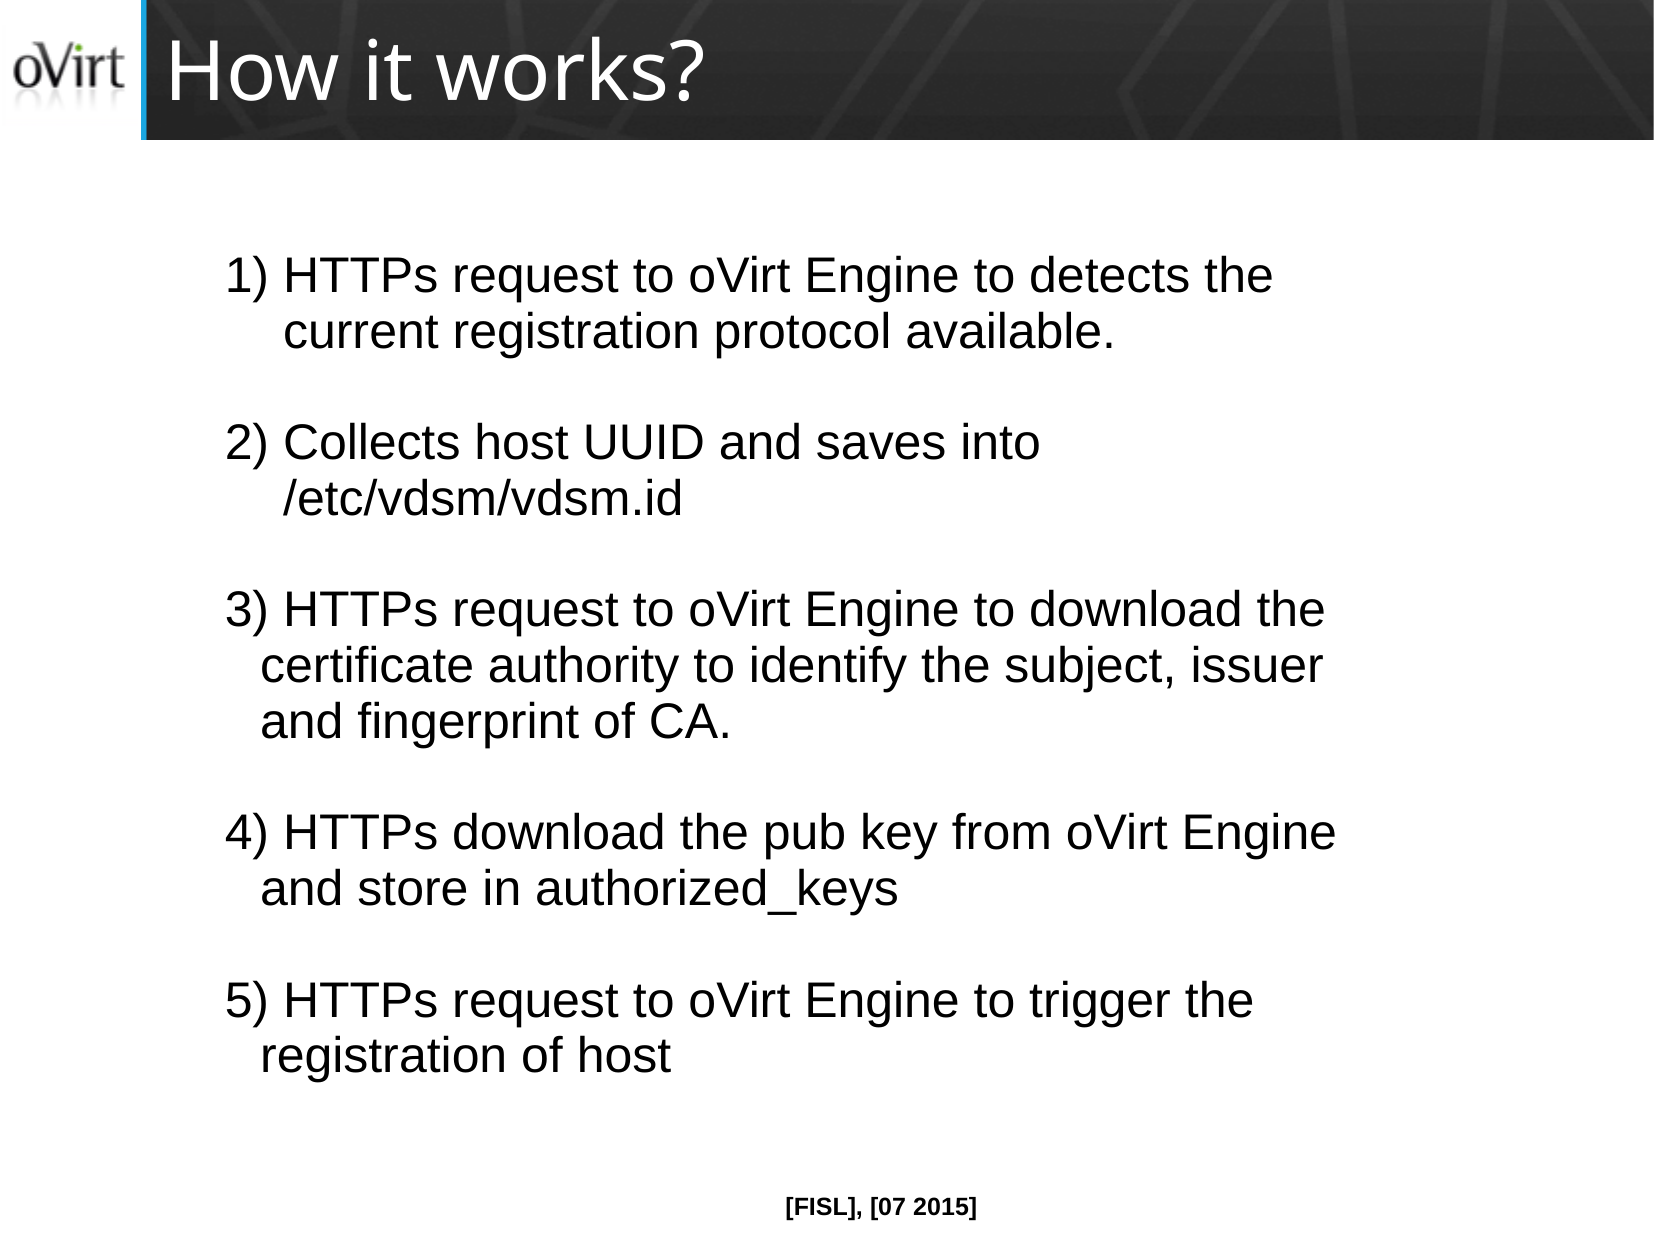

# How it works?
 HTTPs request to oVirt Engine to detects the
 current registration protocol available.
 Collects host UUID and saves into
 /etc/vdsm/vdsm.id
 HTTPs request to oVirt Engine to download the certificate authority to identify the subject, issuer and fingerprint of CA.
 HTTPs download the pub key from oVirt Engine and store in authorized_keys
 HTTPs request to oVirt Engine to trigger the registration of host